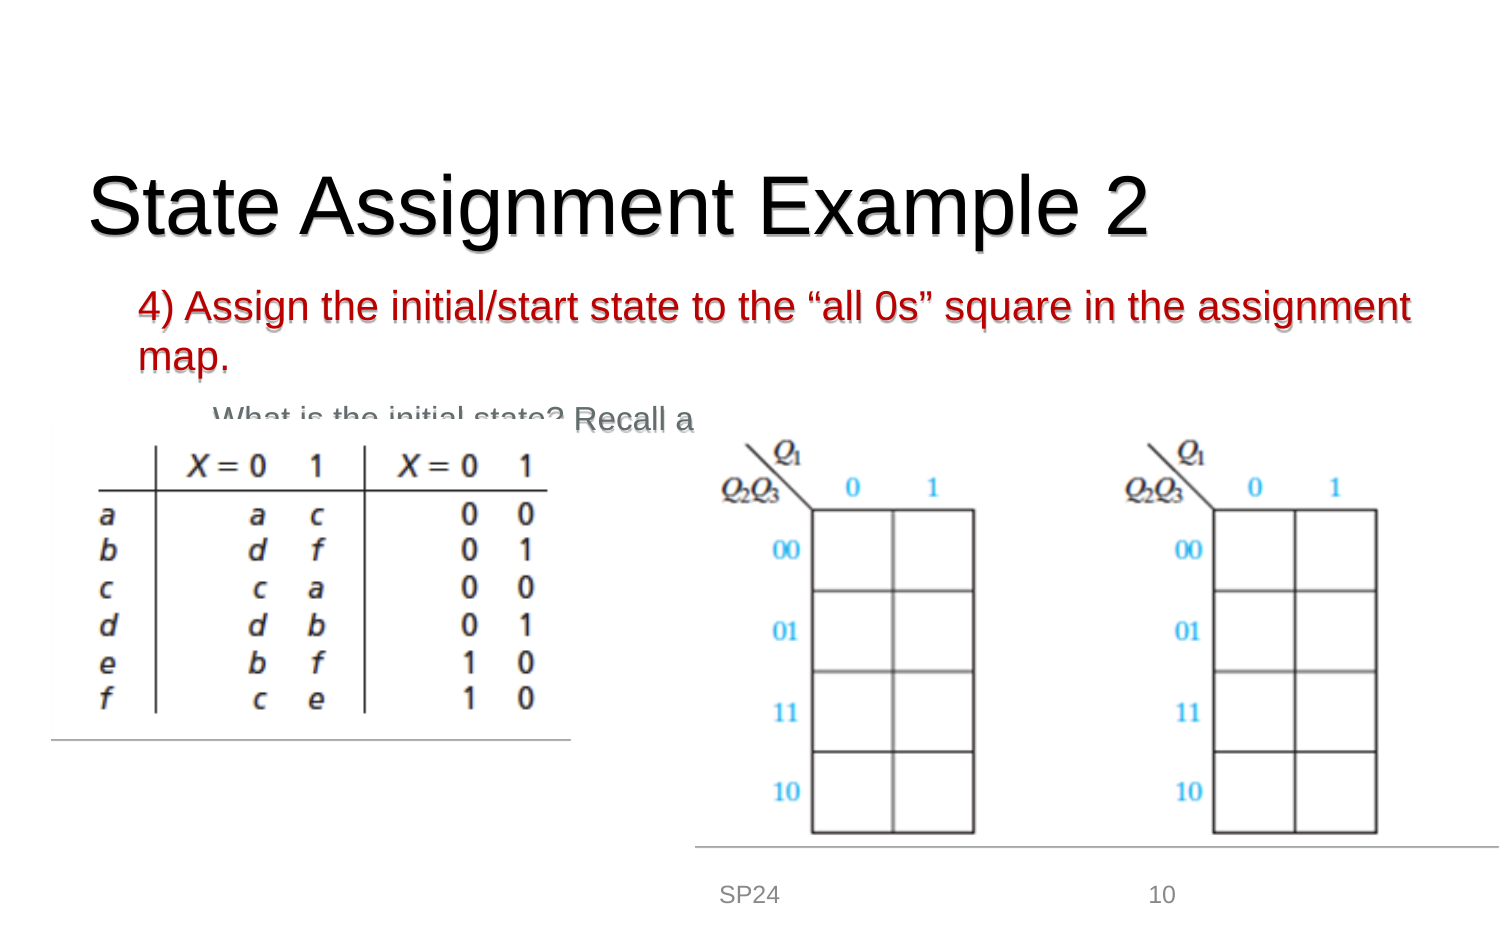

# State Assignment Example 2
4) Assign the initial/start state to the “all 0s” square in the assignment map.
	What is the initial state? Recall a º c. Let’s do one map with a = 000 and one with c = 000.
SP24